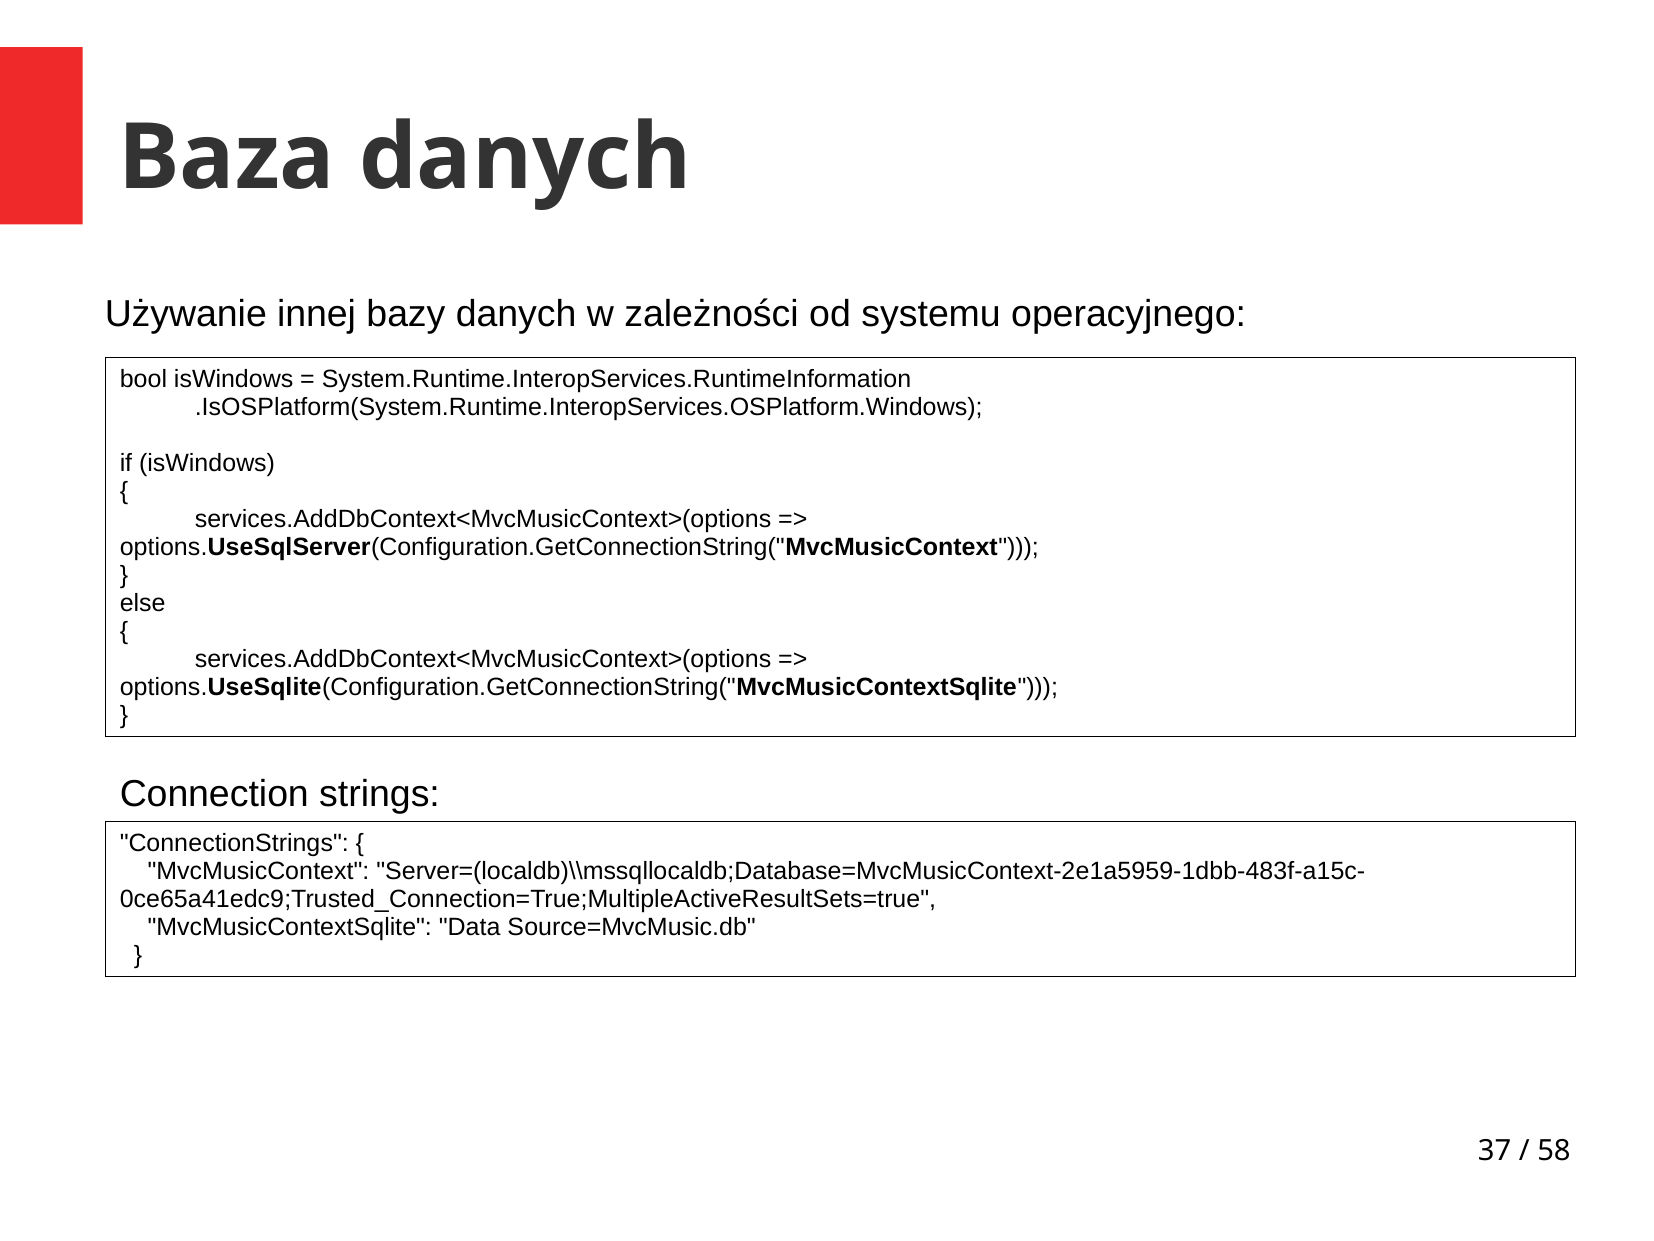

# Baza danych
Używanie innej bazy danych w zależności od systemu operacyjnego:
bool isWindows = System.Runtime.InteropServices.RuntimeInformation
	.IsOSPlatform(System.Runtime.InteropServices.OSPlatform.Windows);
if (isWindows)
{
	services.AddDbContext<MvcMusicContext>(options => options.UseSqlServer(Configuration.GetConnectionString("MvcMusicContext")));
}
else
{
	services.AddDbContext<MvcMusicContext>(options => options.UseSqlite(Configuration.GetConnectionString("MvcMusicContextSqlite")));
}
Connection strings:
"ConnectionStrings": {
 "MvcMusicContext": "Server=(localdb)\\mssqllocaldb;Database=MvcMusicContext-2e1a5959-1dbb-483f-a15c-0ce65a41edc9;Trusted_Connection=True;MultipleActiveResultSets=true",
 "MvcMusicContextSqlite": "Data Source=MvcMusic.db"
 }
37